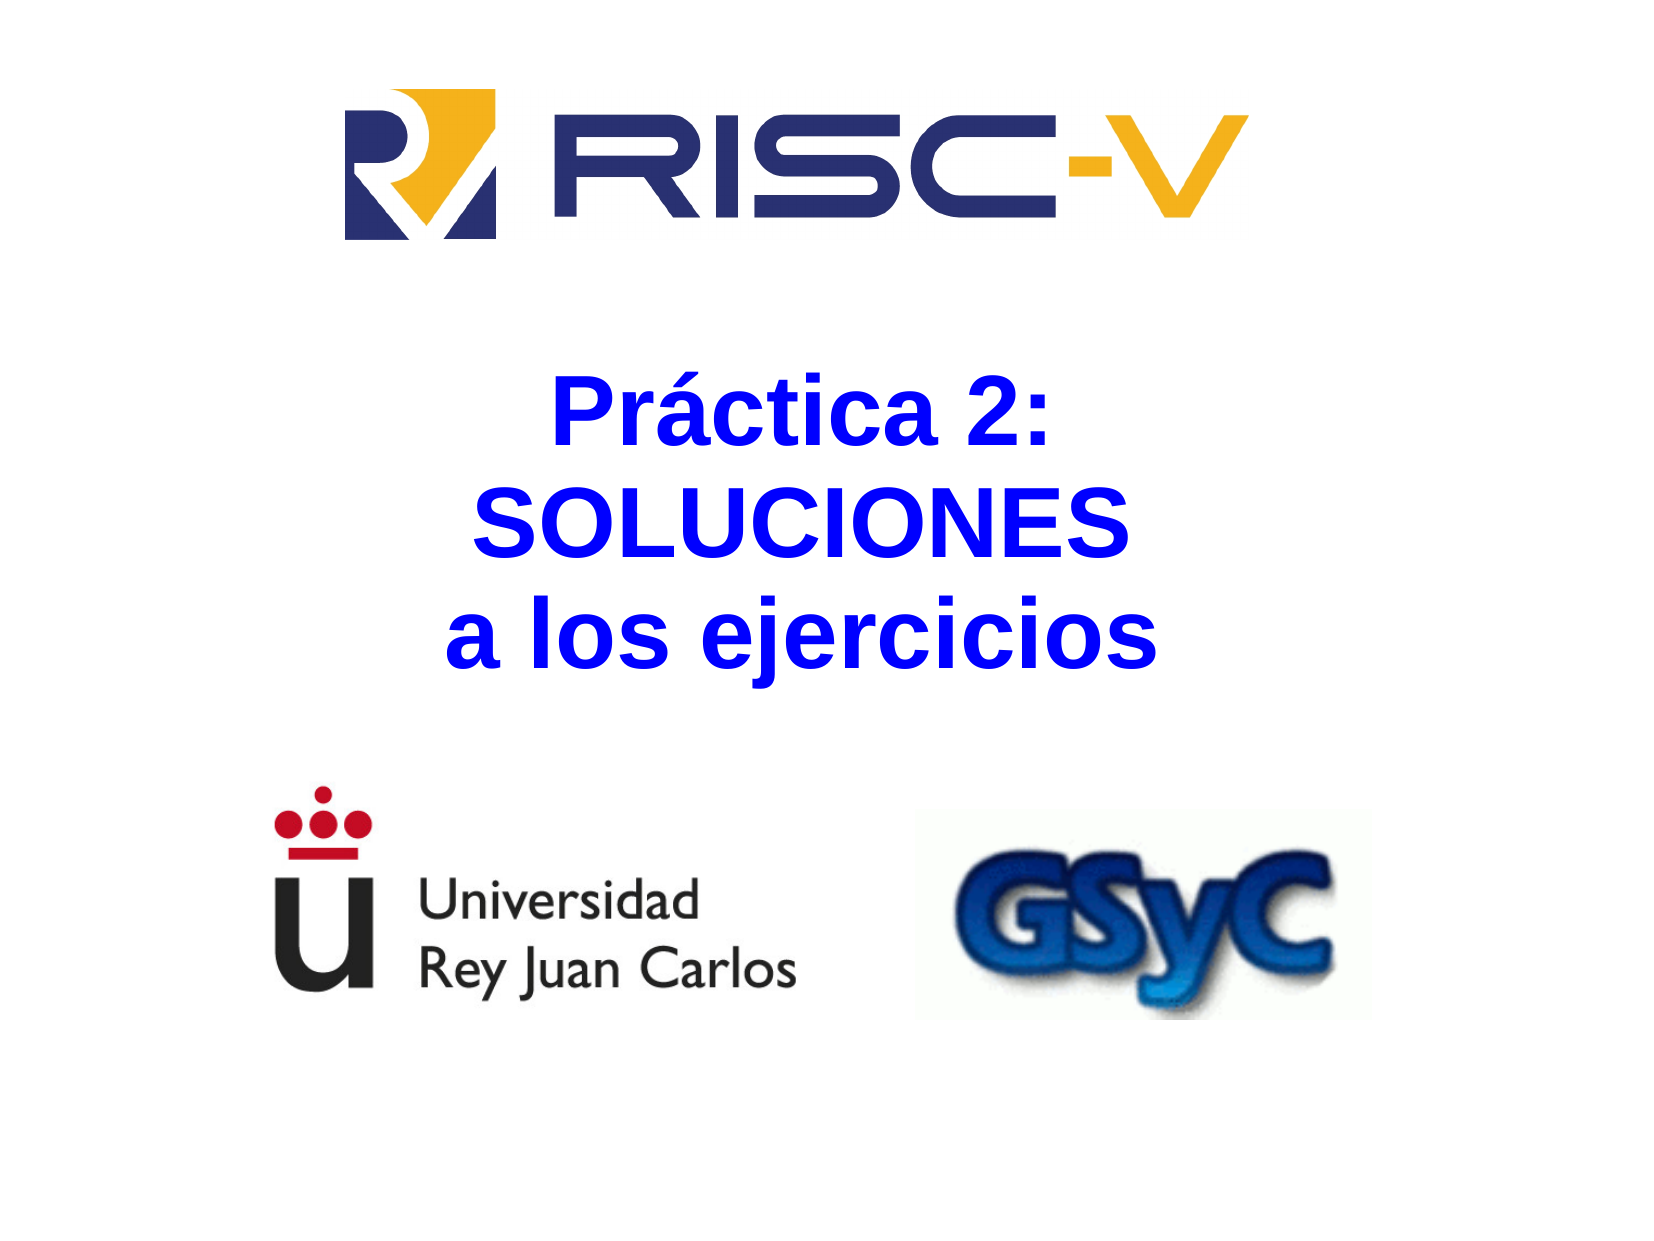

# Práctica 2: SOLUCIONES a los ejercicios